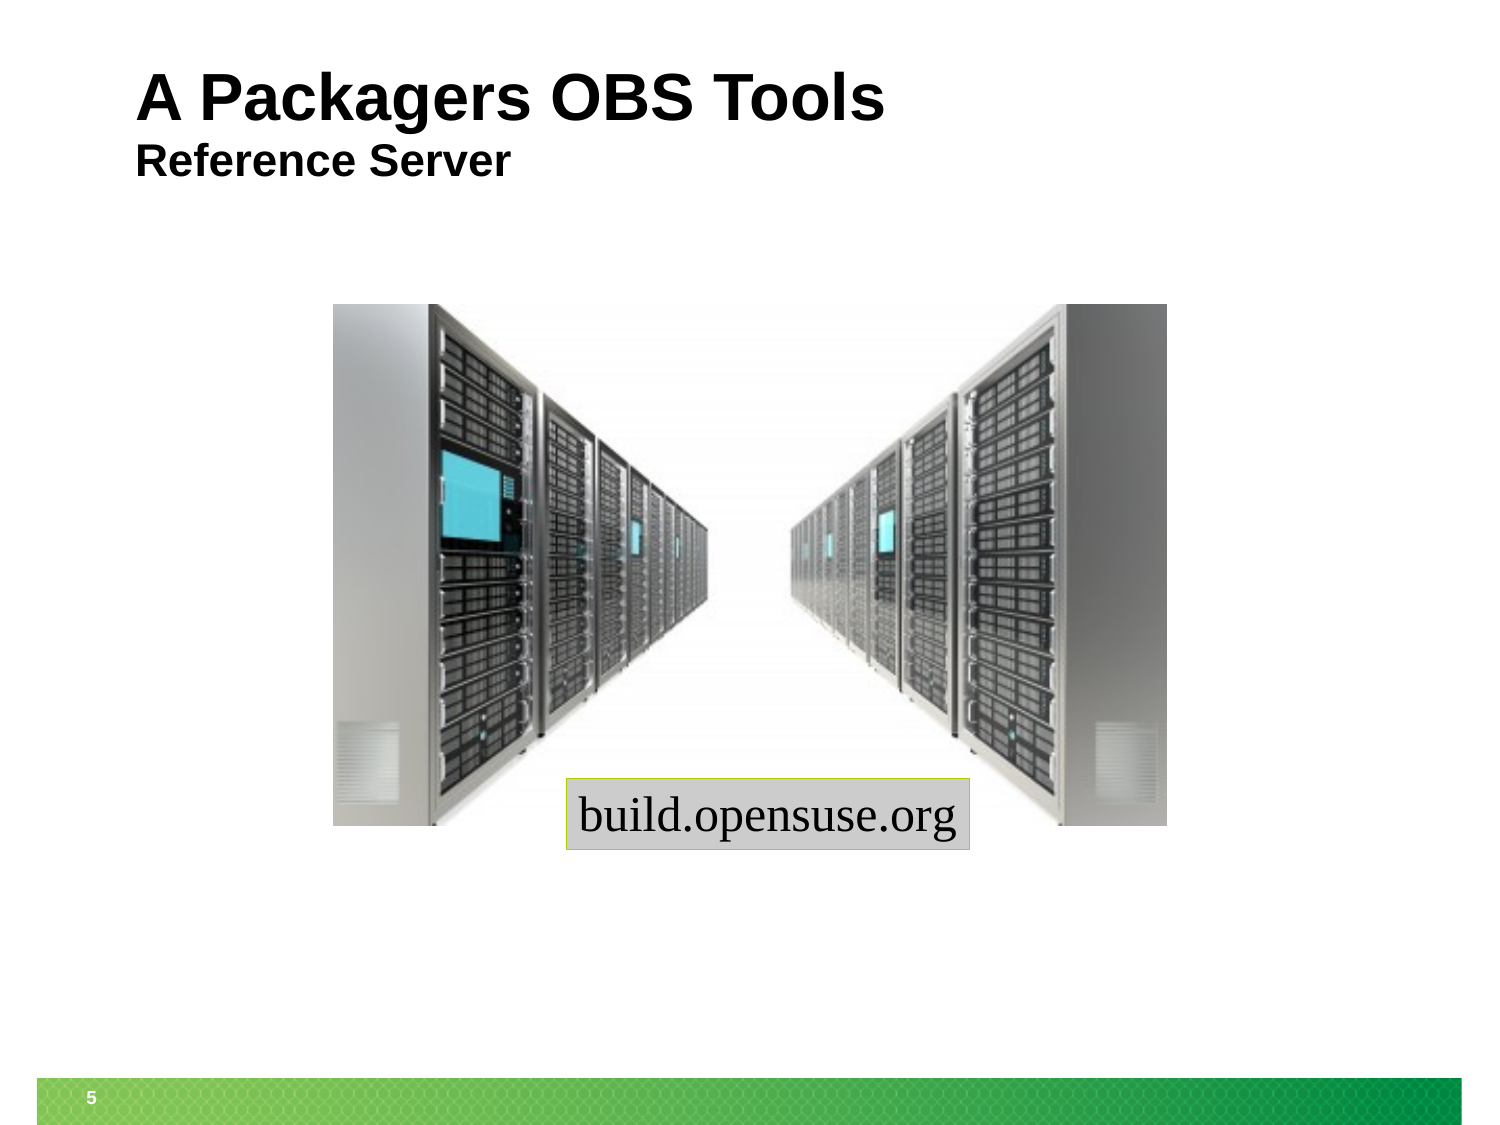

# A Packagers OBS Tools Reference Server
build.opensuse.org